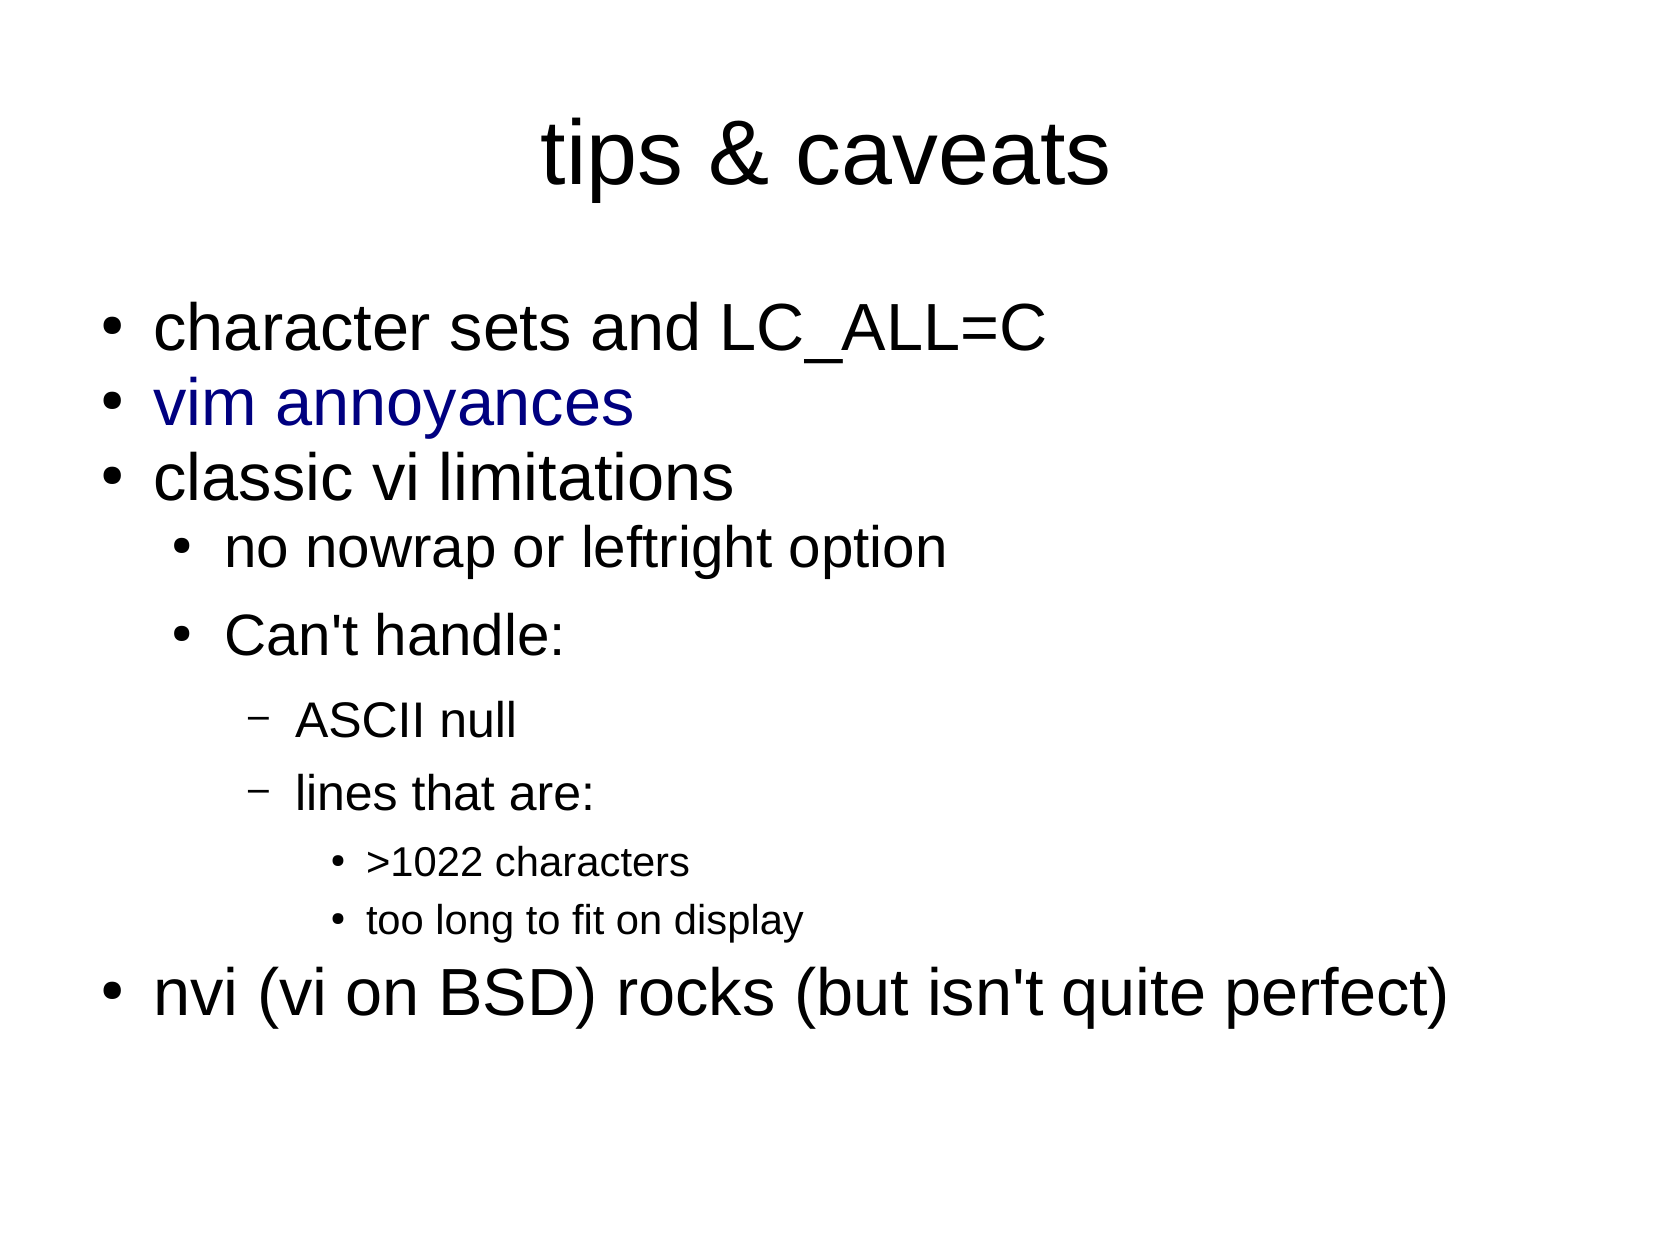

# tips & caveats
character sets and LC_ALL=C
vim annoyances
classic vi limitations
no nowrap or leftright option
Can't handle:
ASCII null
lines that are:
>1022 characters
too long to fit on display
nvi (vi on BSD) rocks (but isn't quite perfect)